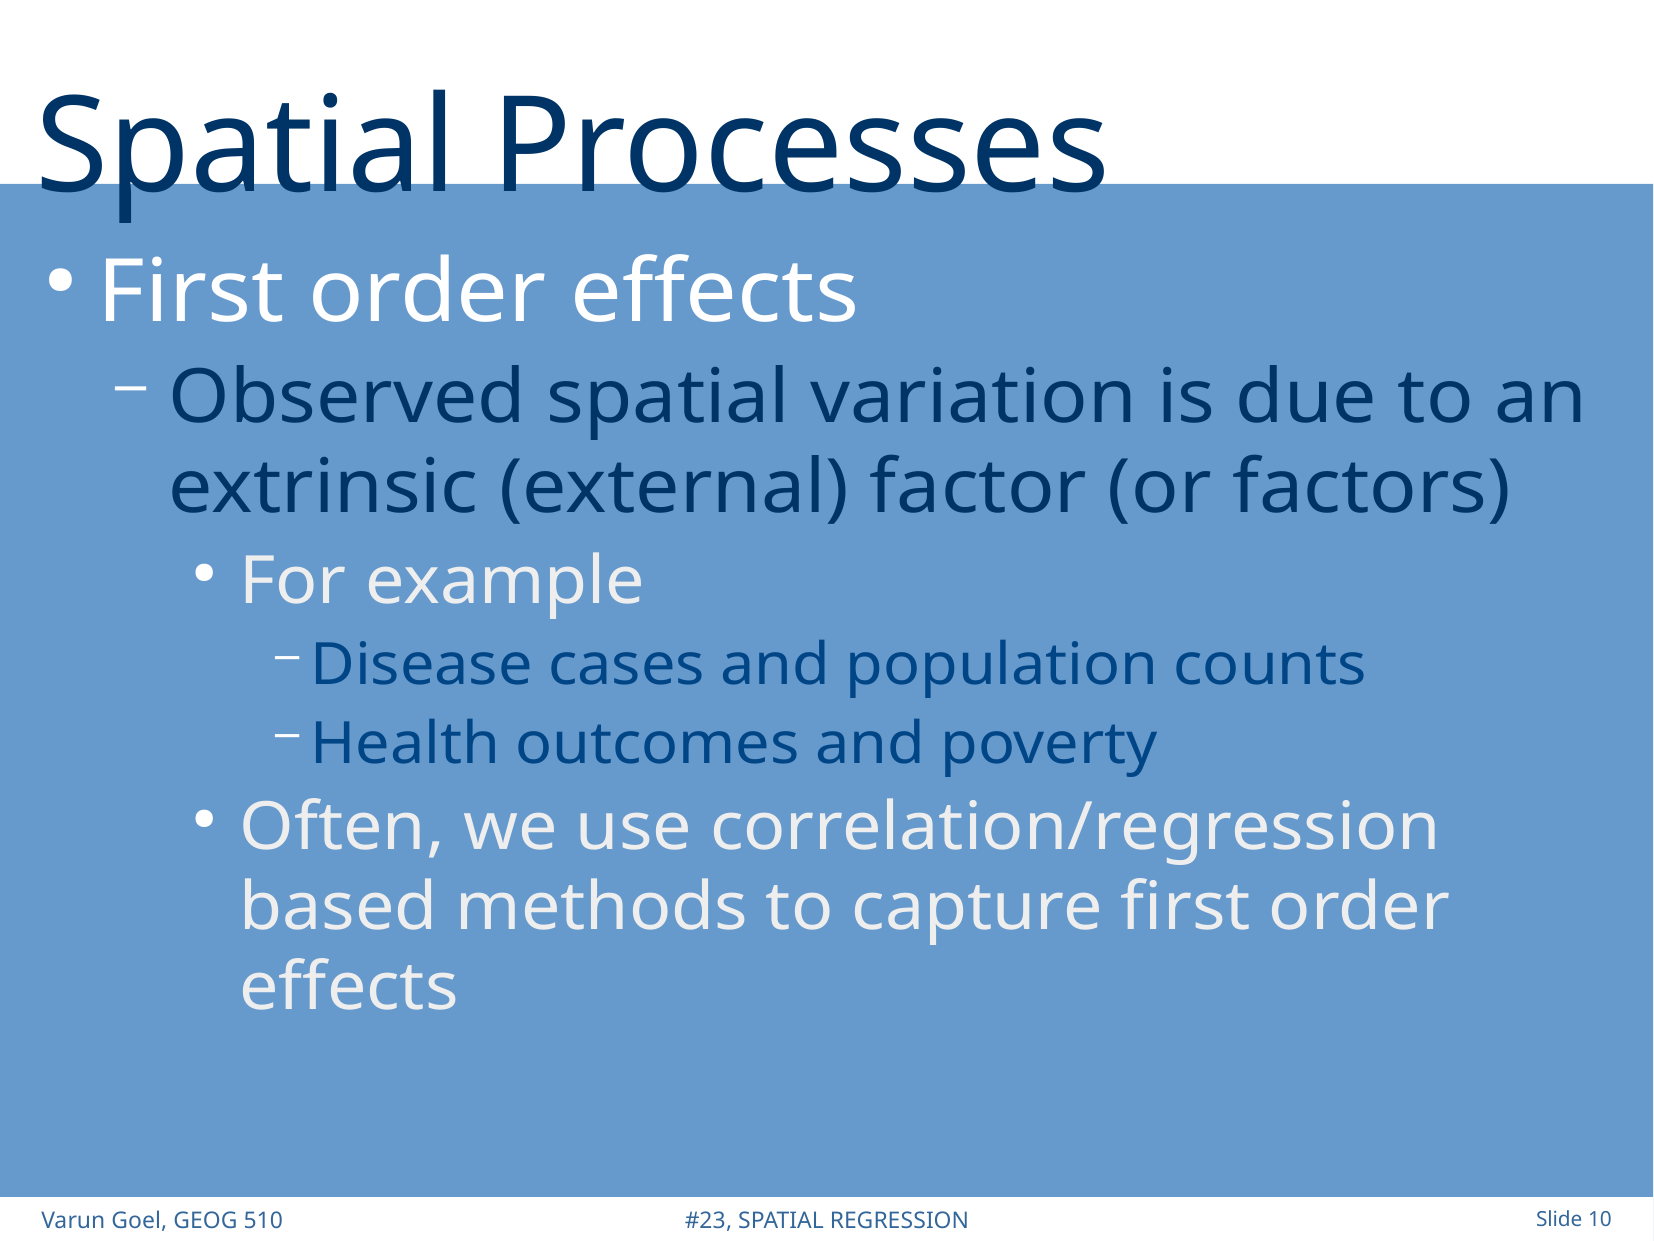

# Spatial Processes
First order effects
Observed spatial variation is due to an extrinsic (external) factor (or factors)
For example
Disease cases and population counts
Health outcomes and poverty
Often, we use correlation/regression based methods to capture first order effects
#23, SPATIAL REGRESSION
10